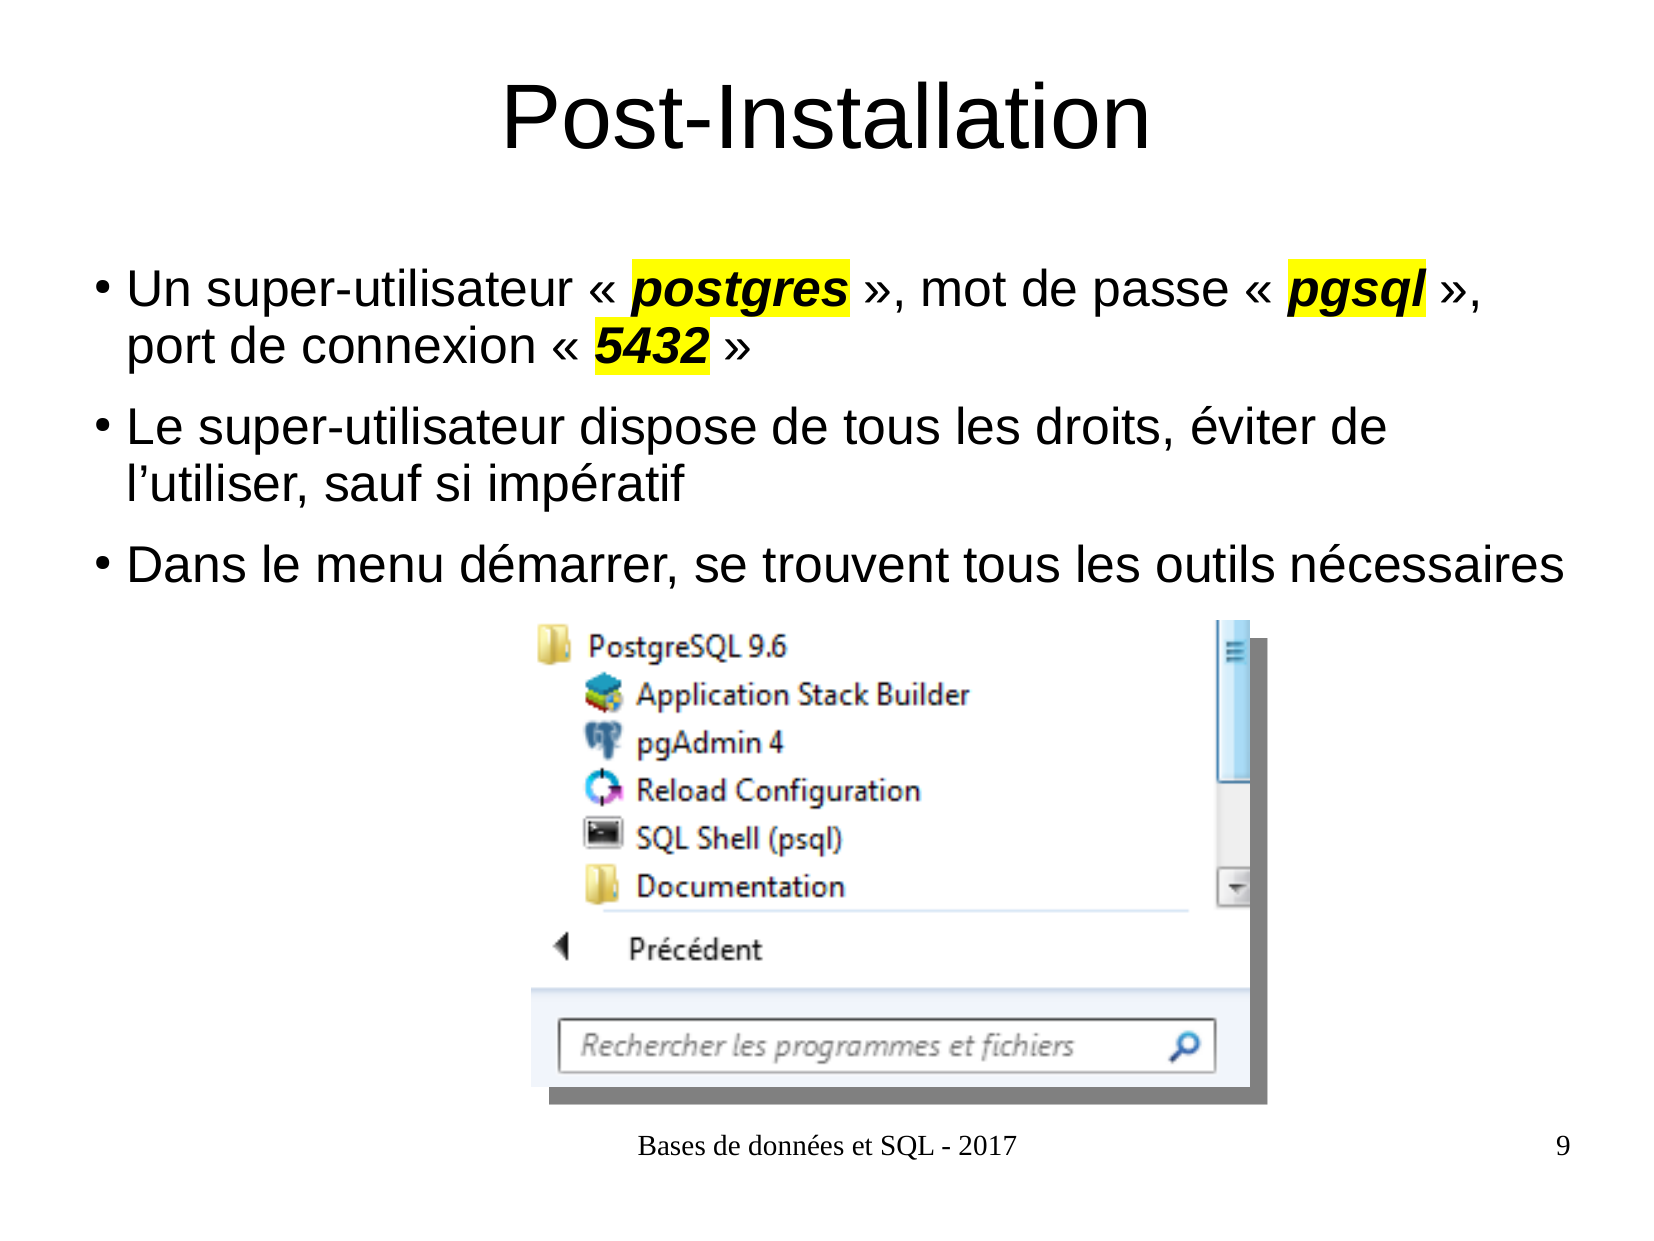

# Post-Installation
Un super-utilisateur « postgres », mot de passe « pgsql », port de connexion « 5432 »
Le super-utilisateur dispose de tous les droits, éviter de l’utiliser, sauf si impératif
Dans le menu démarrer, se trouvent tous les outils nécessaires
Bases de données et SQL - 2017
9